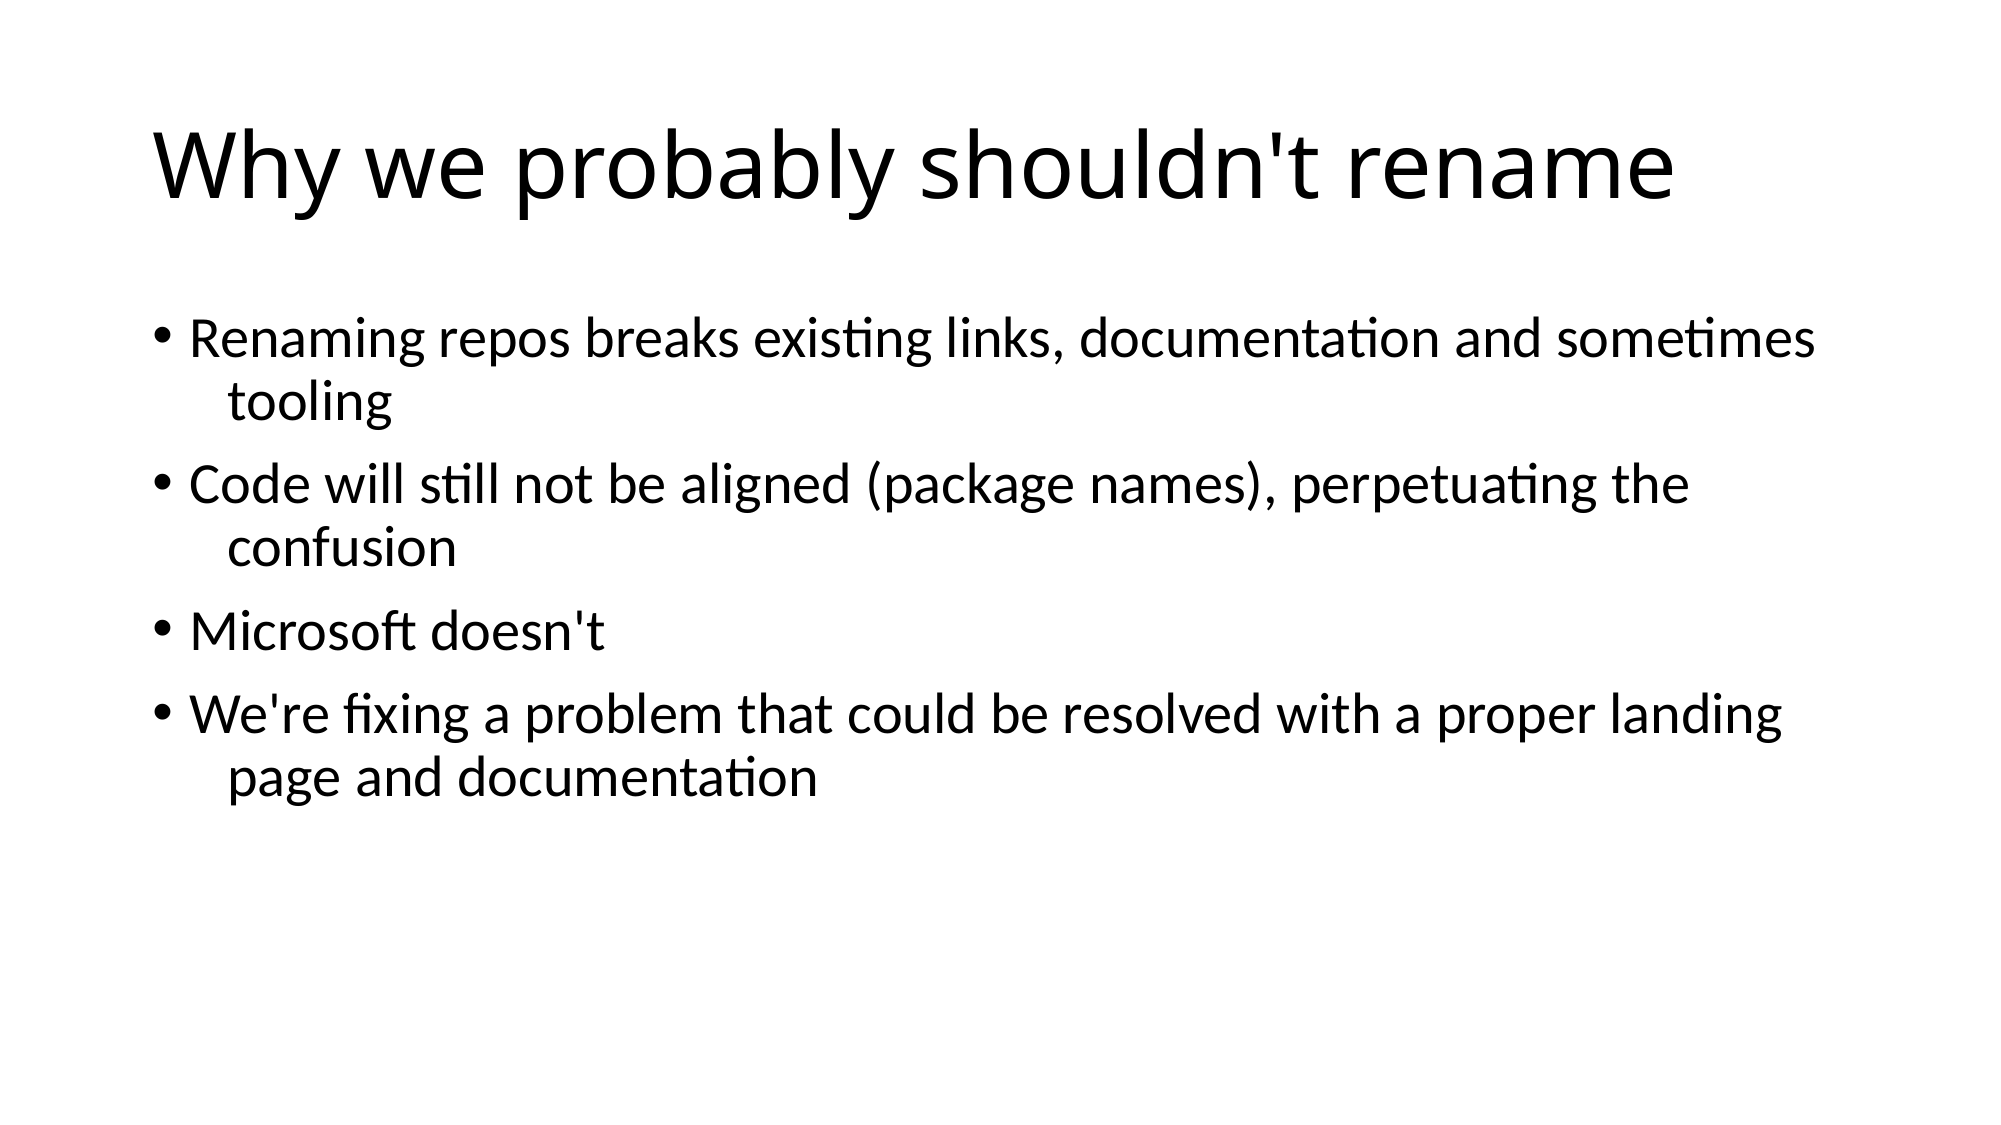

# Why we probably shouldn't rename
Renaming repos breaks existing links, documentation and sometimes tooling
Code will still not be aligned (package names), perpetuating the confusion
Microsoft doesn't
We're fixing a problem that could be resolved with a proper landing page and documentation